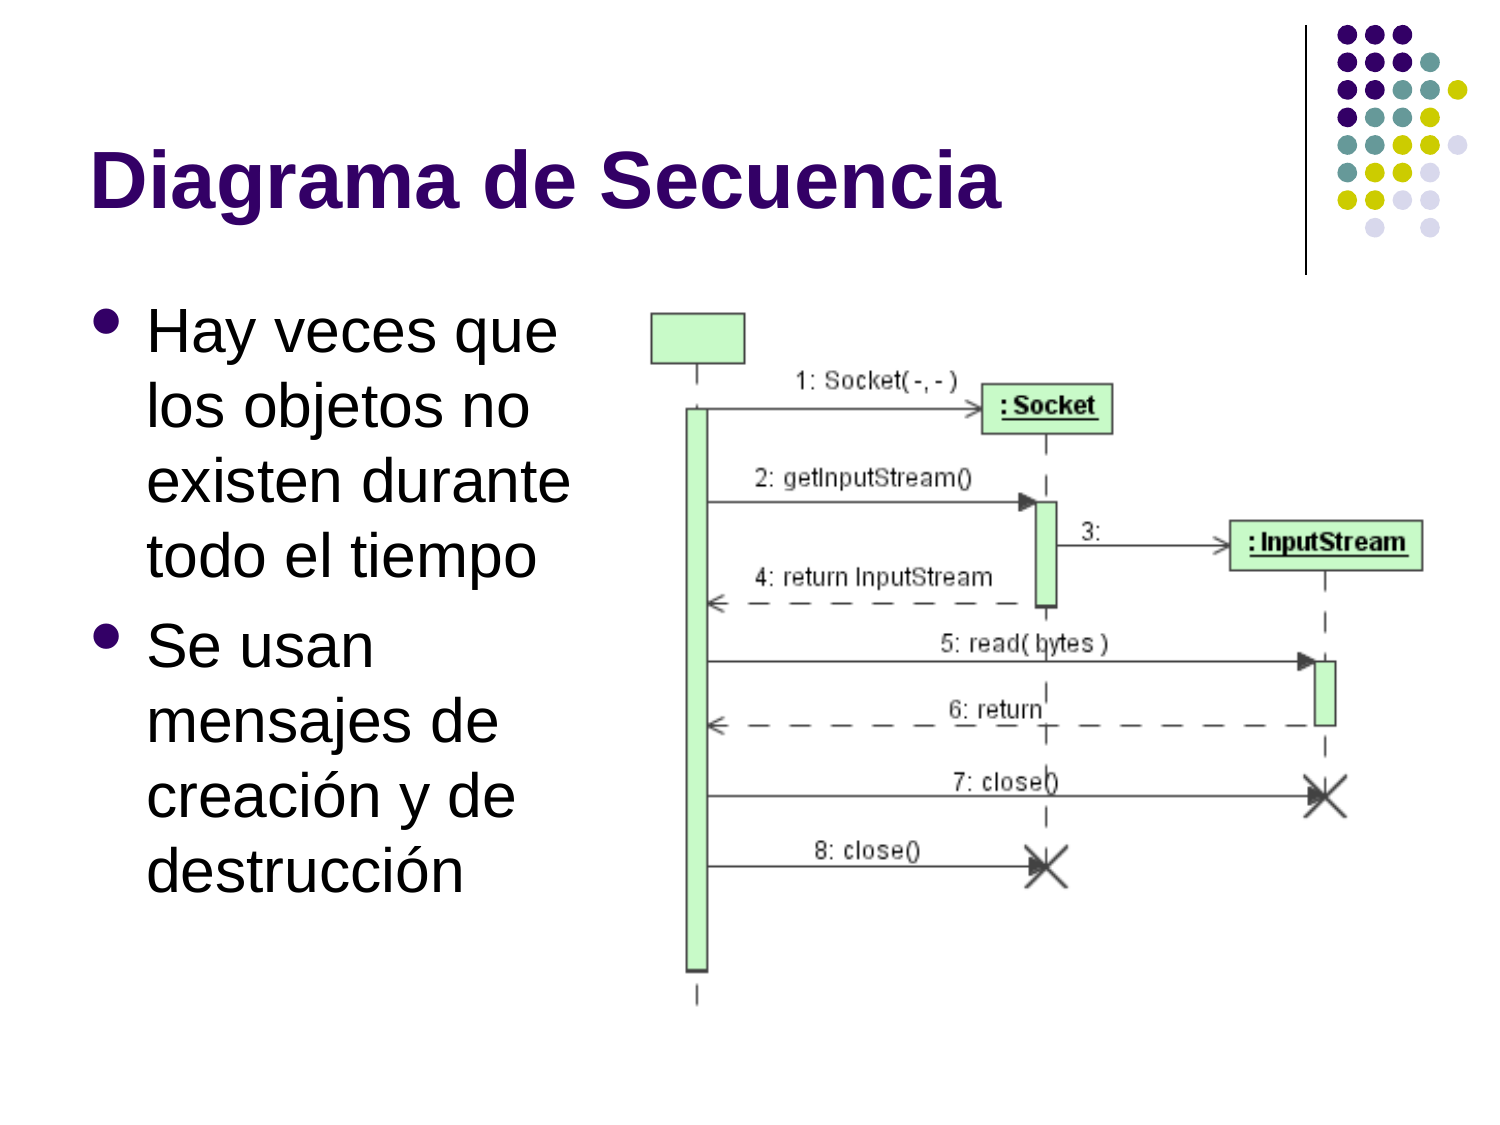

# Diagrama de Secuencia
Hay veces que los objetos no existen durante todo el tiempo
Se usan mensajes de creación y de destrucción